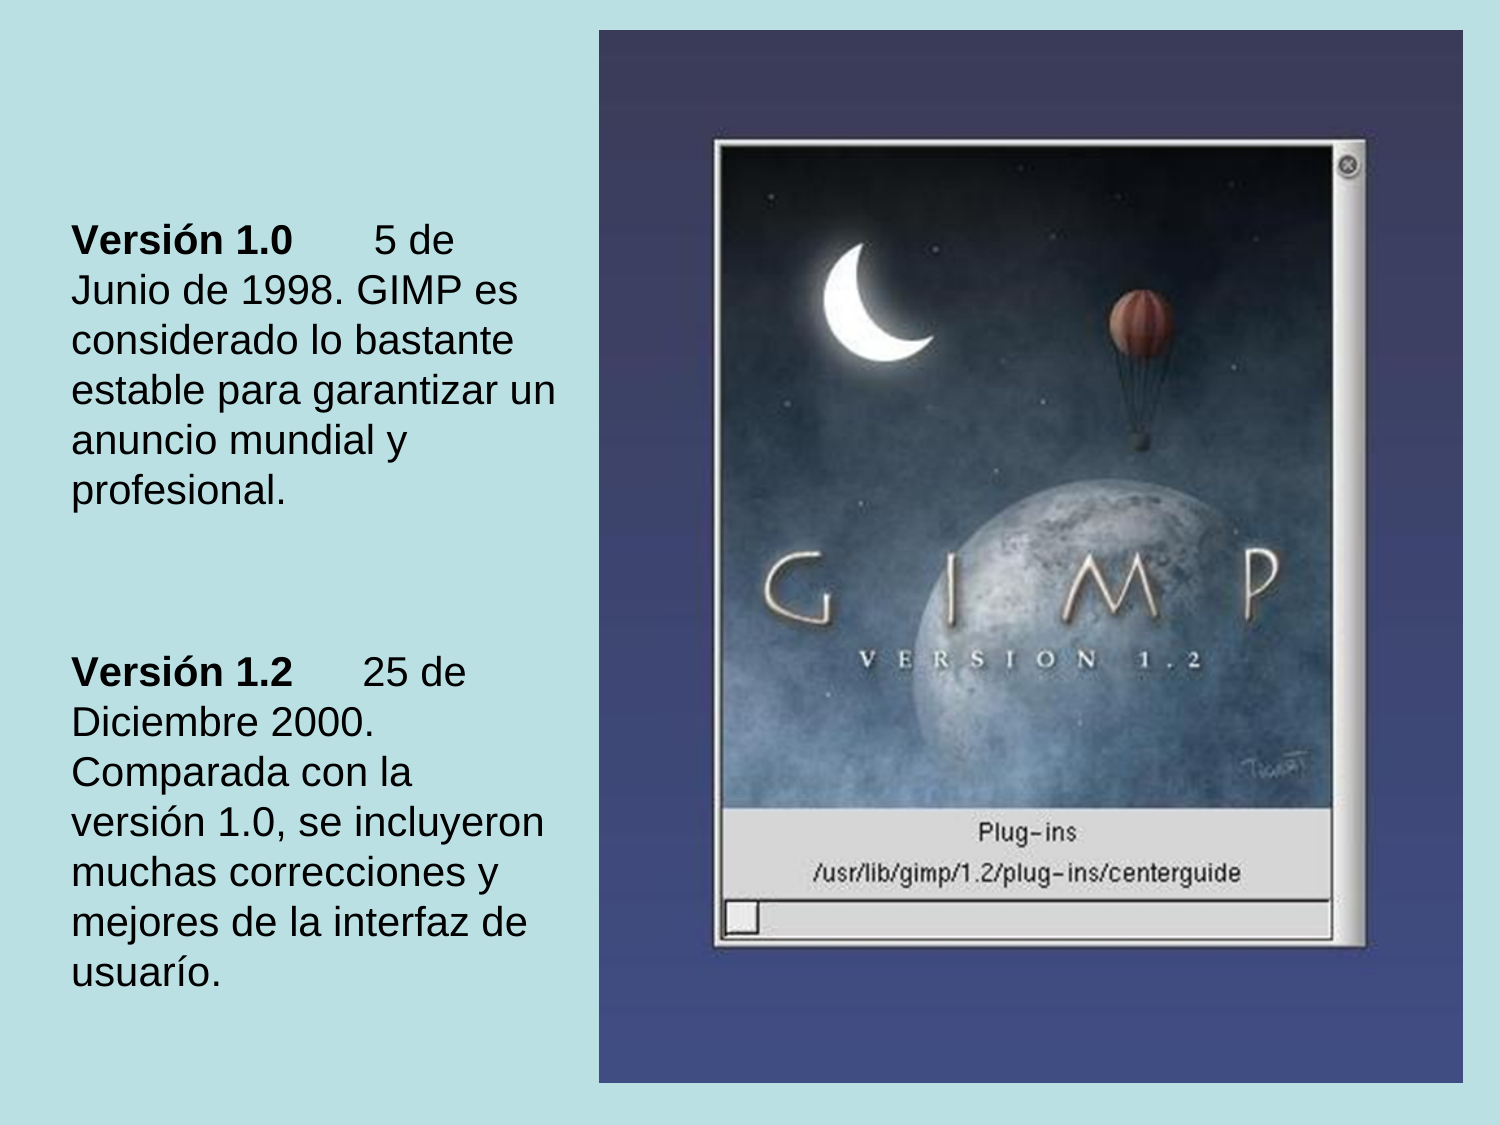

# Versión 1.0 5 de Junio de 1998. GIMP es considerado lo bastante estable para garantizar un anuncio mundial y profesional.
	Versión 1.2 25 de Diciembre 2000. Comparada con la versión 1.0, se incluyeron muchas correcciones y mejores de la interfaz de usuarío.